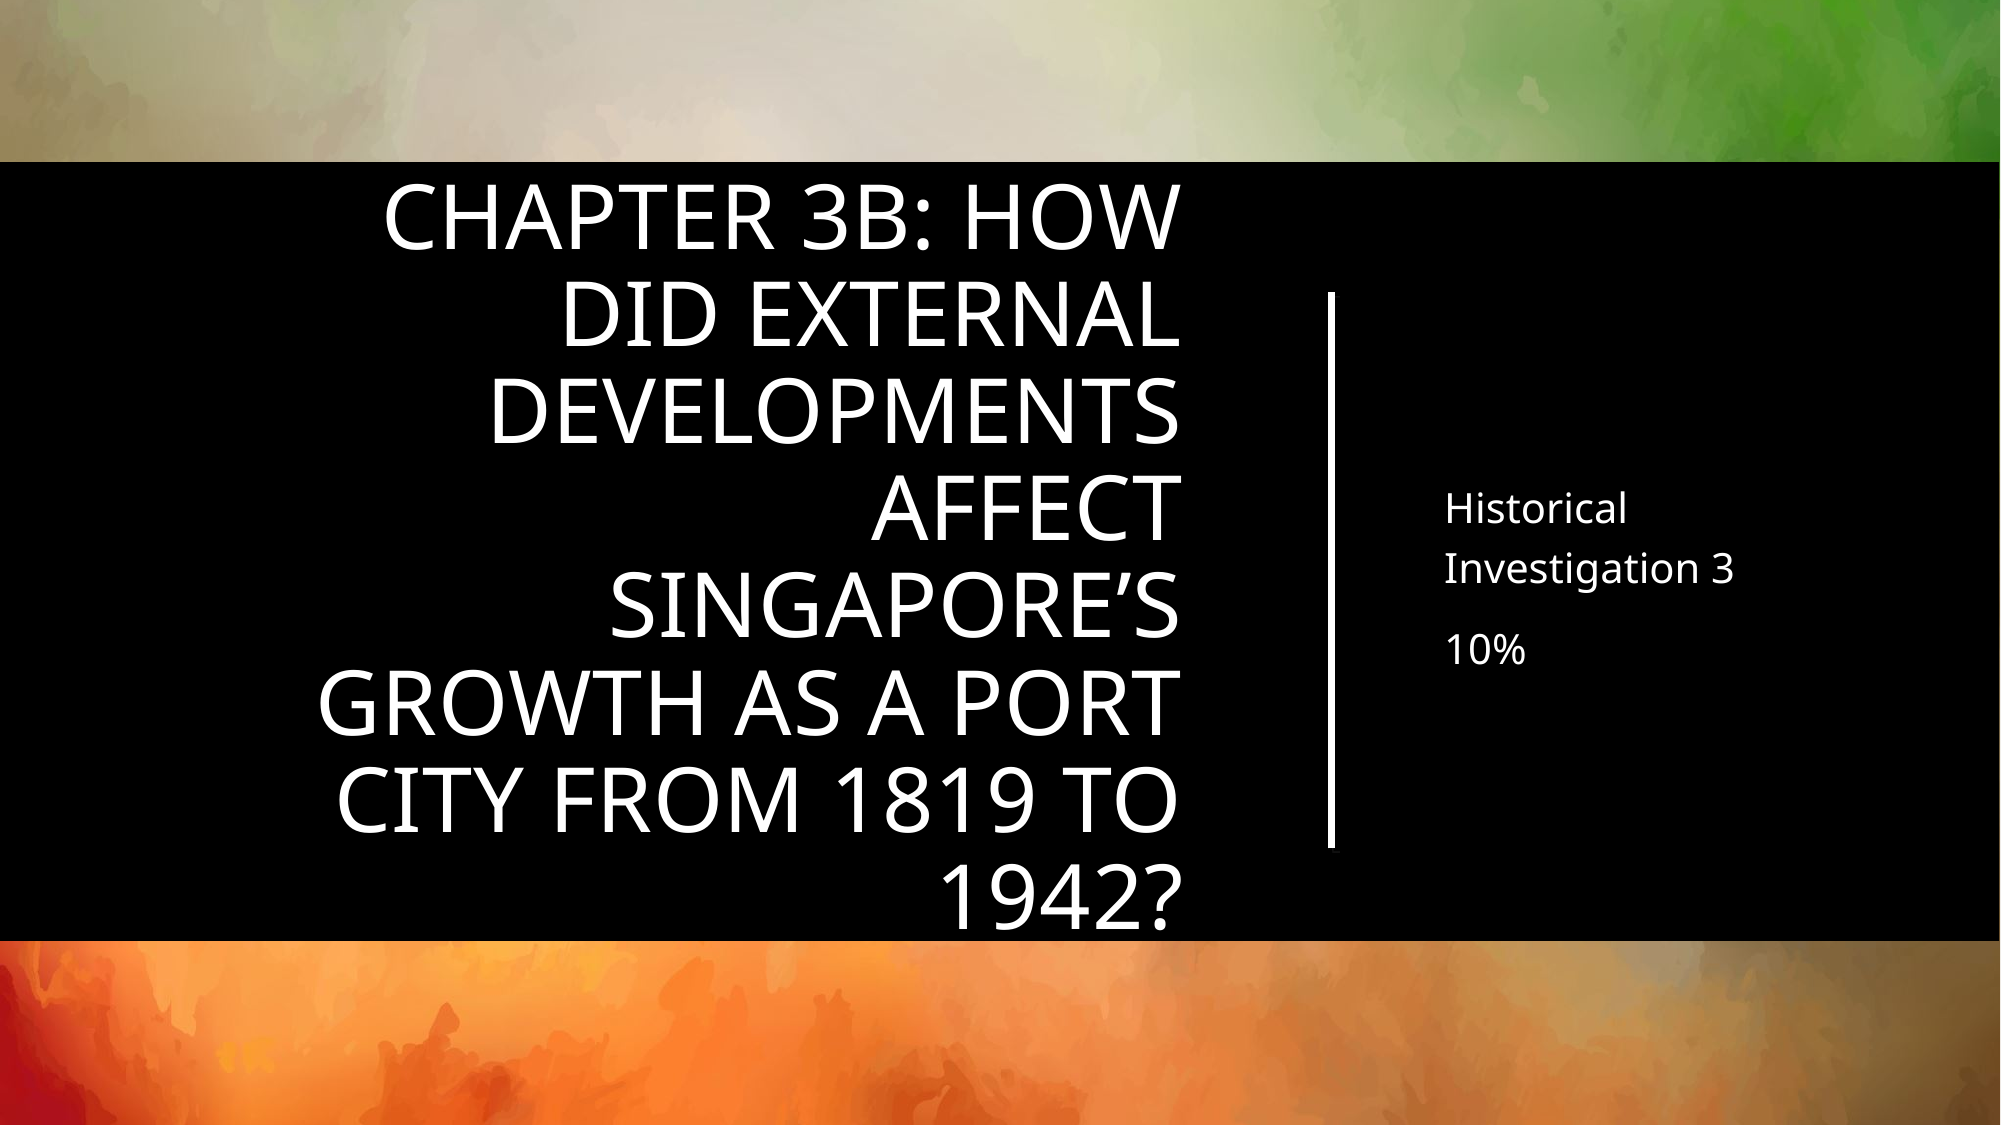

# Chapter 3b: How did external developments affect Singapore’s growth as a port city from 1819 to 1942?
Historical Investigation 3
10%